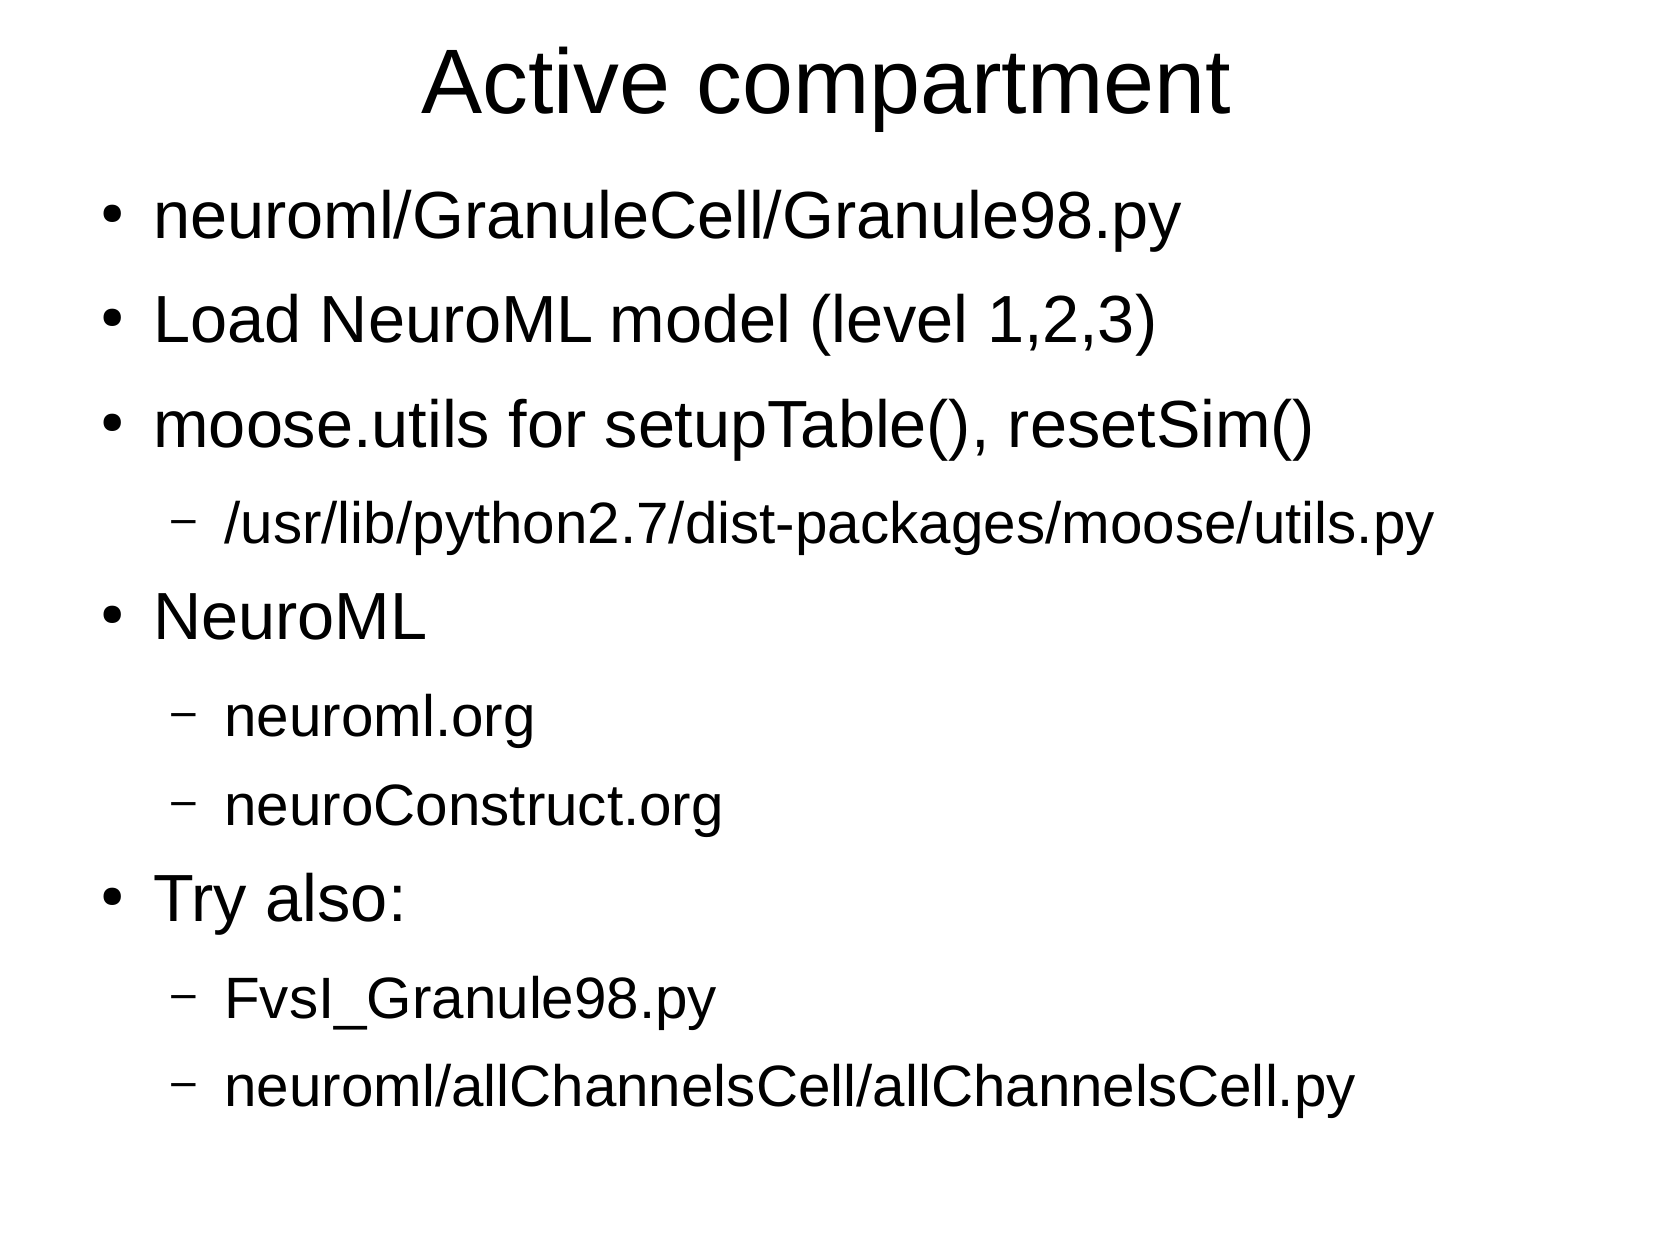

# Active compartment
neuroml/GranuleCell/Granule98.py
Load NeuroML model (level 1,2,3)
moose.utils for setupTable(), resetSim()
/usr/lib/python2.7/dist-packages/moose/utils.py
NeuroML
neuroml.org
neuroConstruct.org
Try also:
FvsI_Granule98.py
neuroml/allChannelsCell/allChannelsCell.py